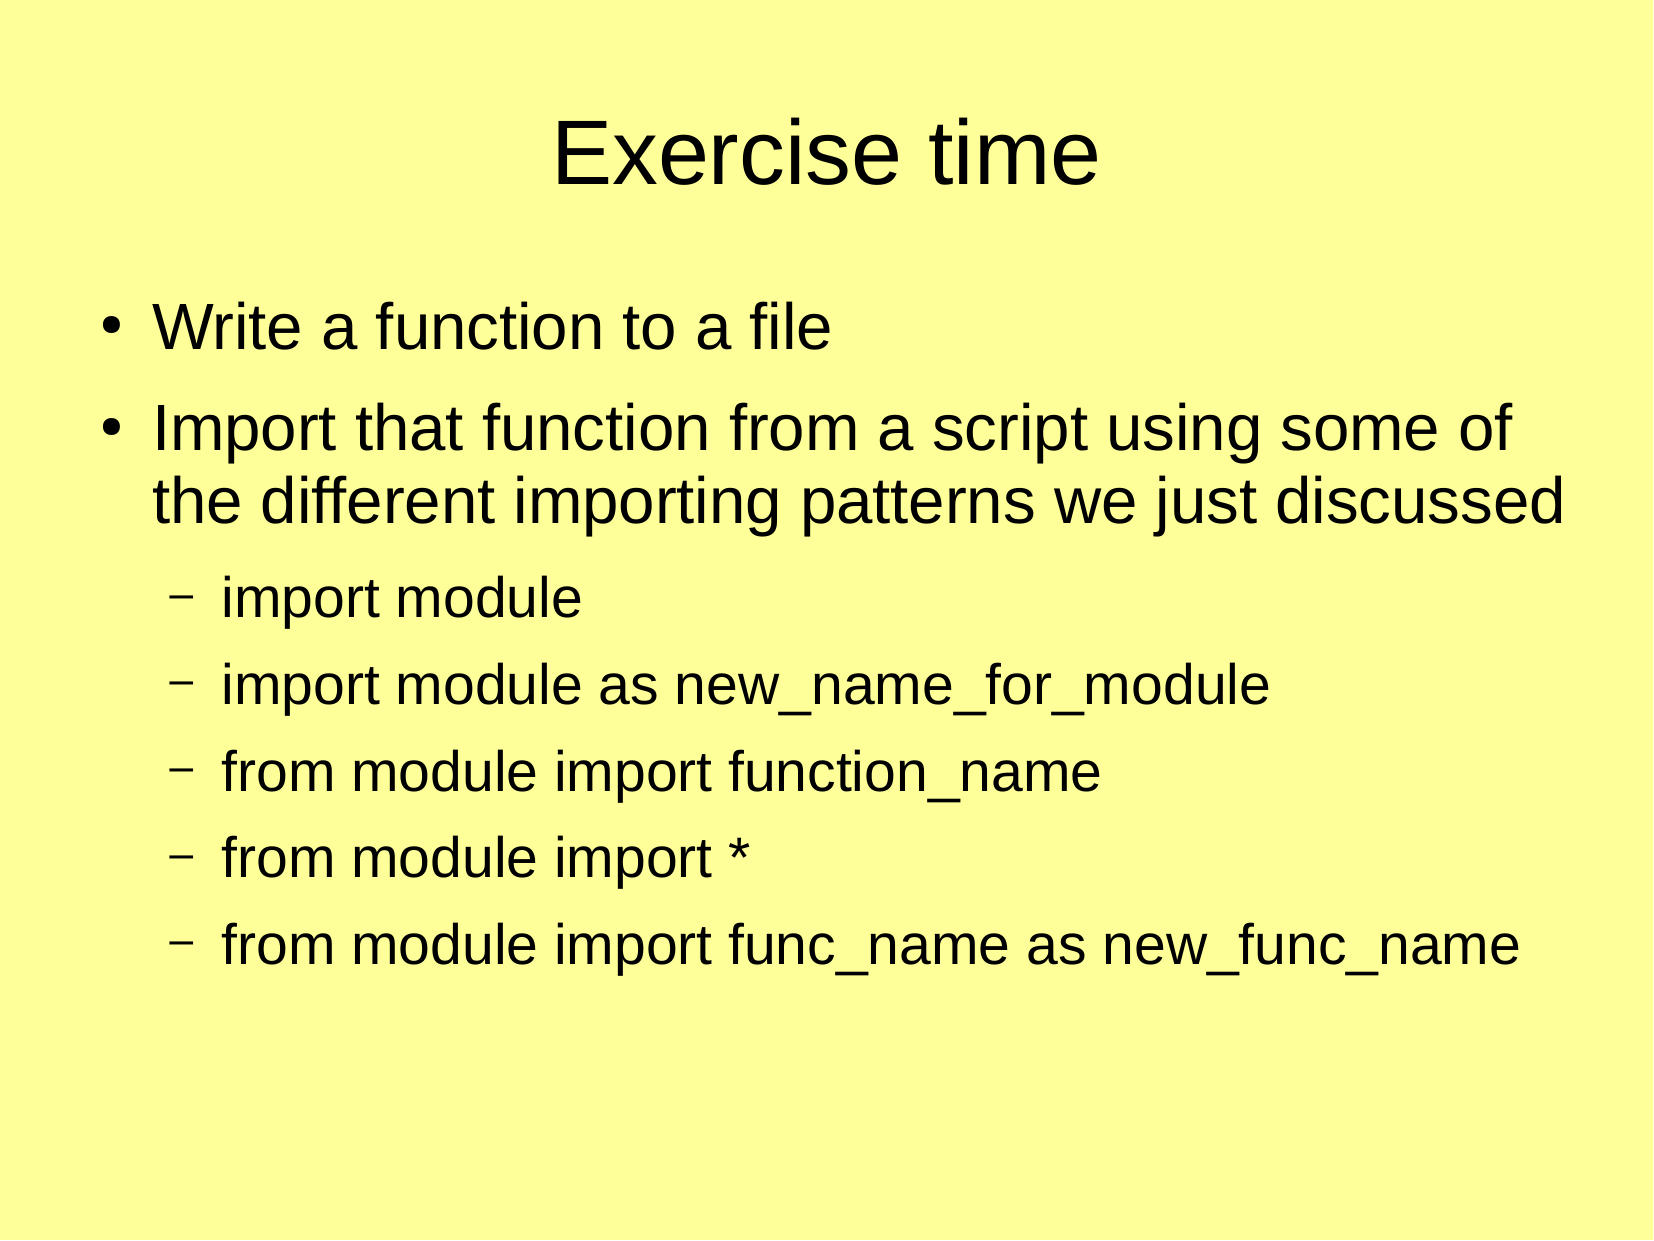

# Exercise time
Write a function to a file
Import that function from a script using some of the different importing patterns we just discussed
import module
import module as new_name_for_module
from module import function_name
from module import *
from module import func_name as new_func_name